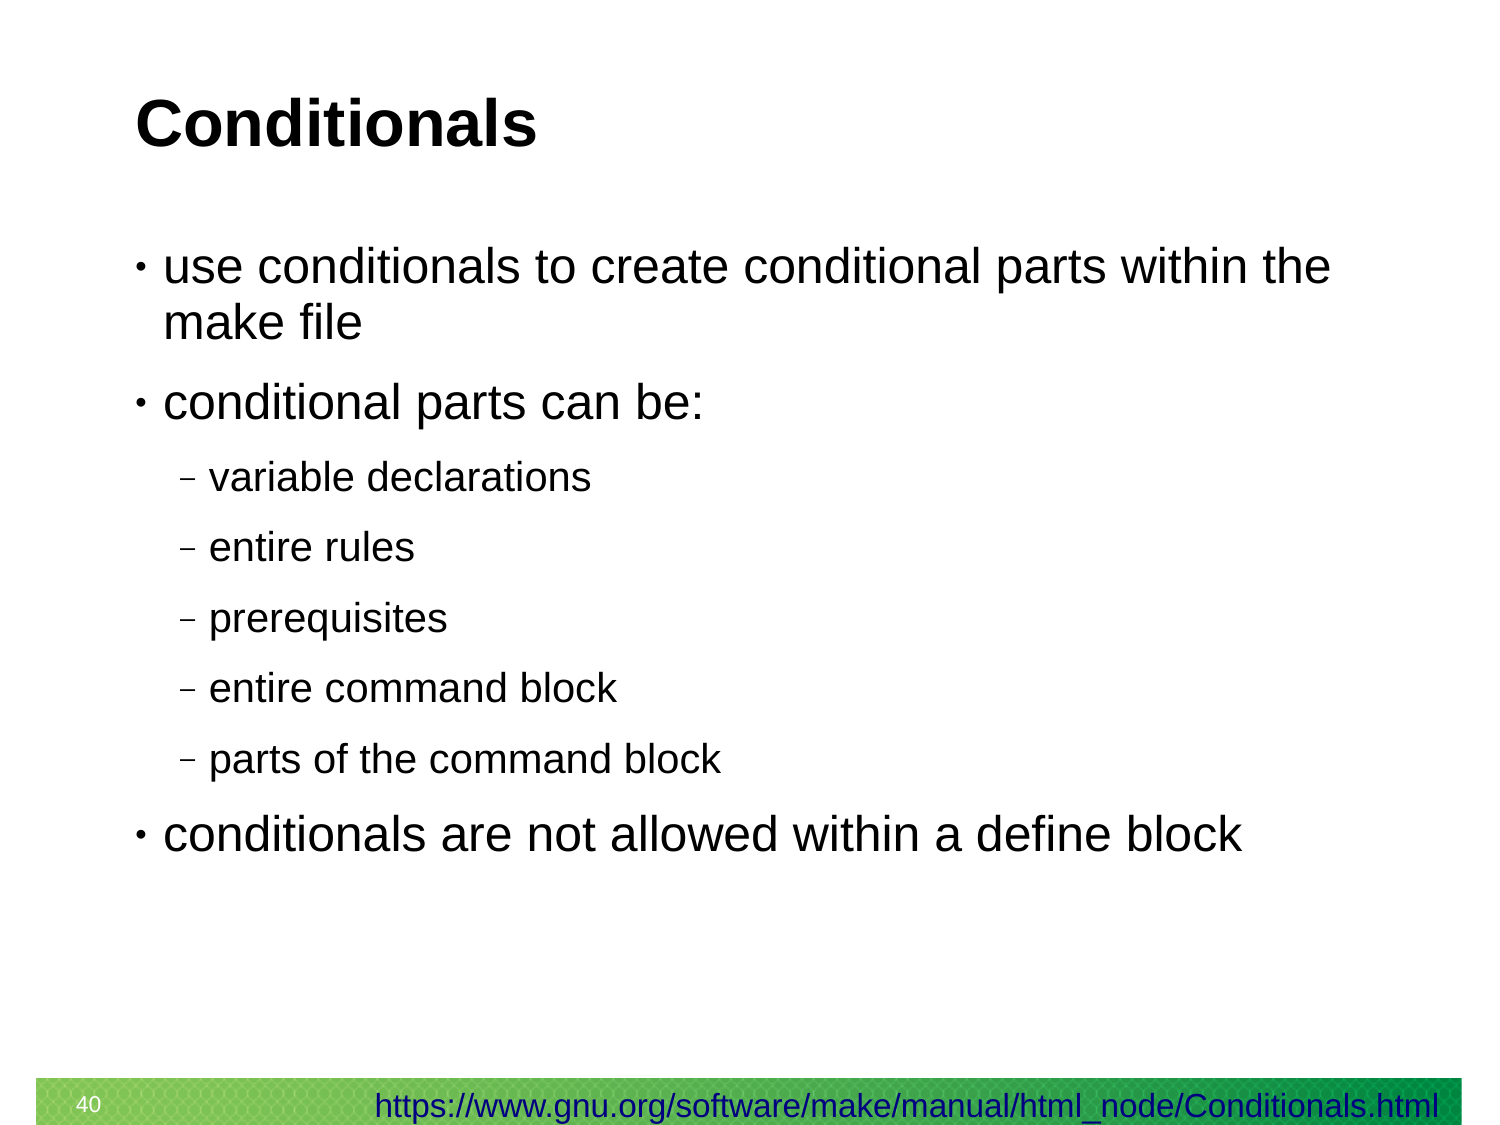

# Conditionals
use conditionals to create conditional parts within the make file
conditional parts can be:
variable declarations
entire rules
prerequisites
entire command block
parts of the command block
conditionals are not allowed within a define block
https://www.gnu.org/software/make/manual/html_node/Conditionals.html